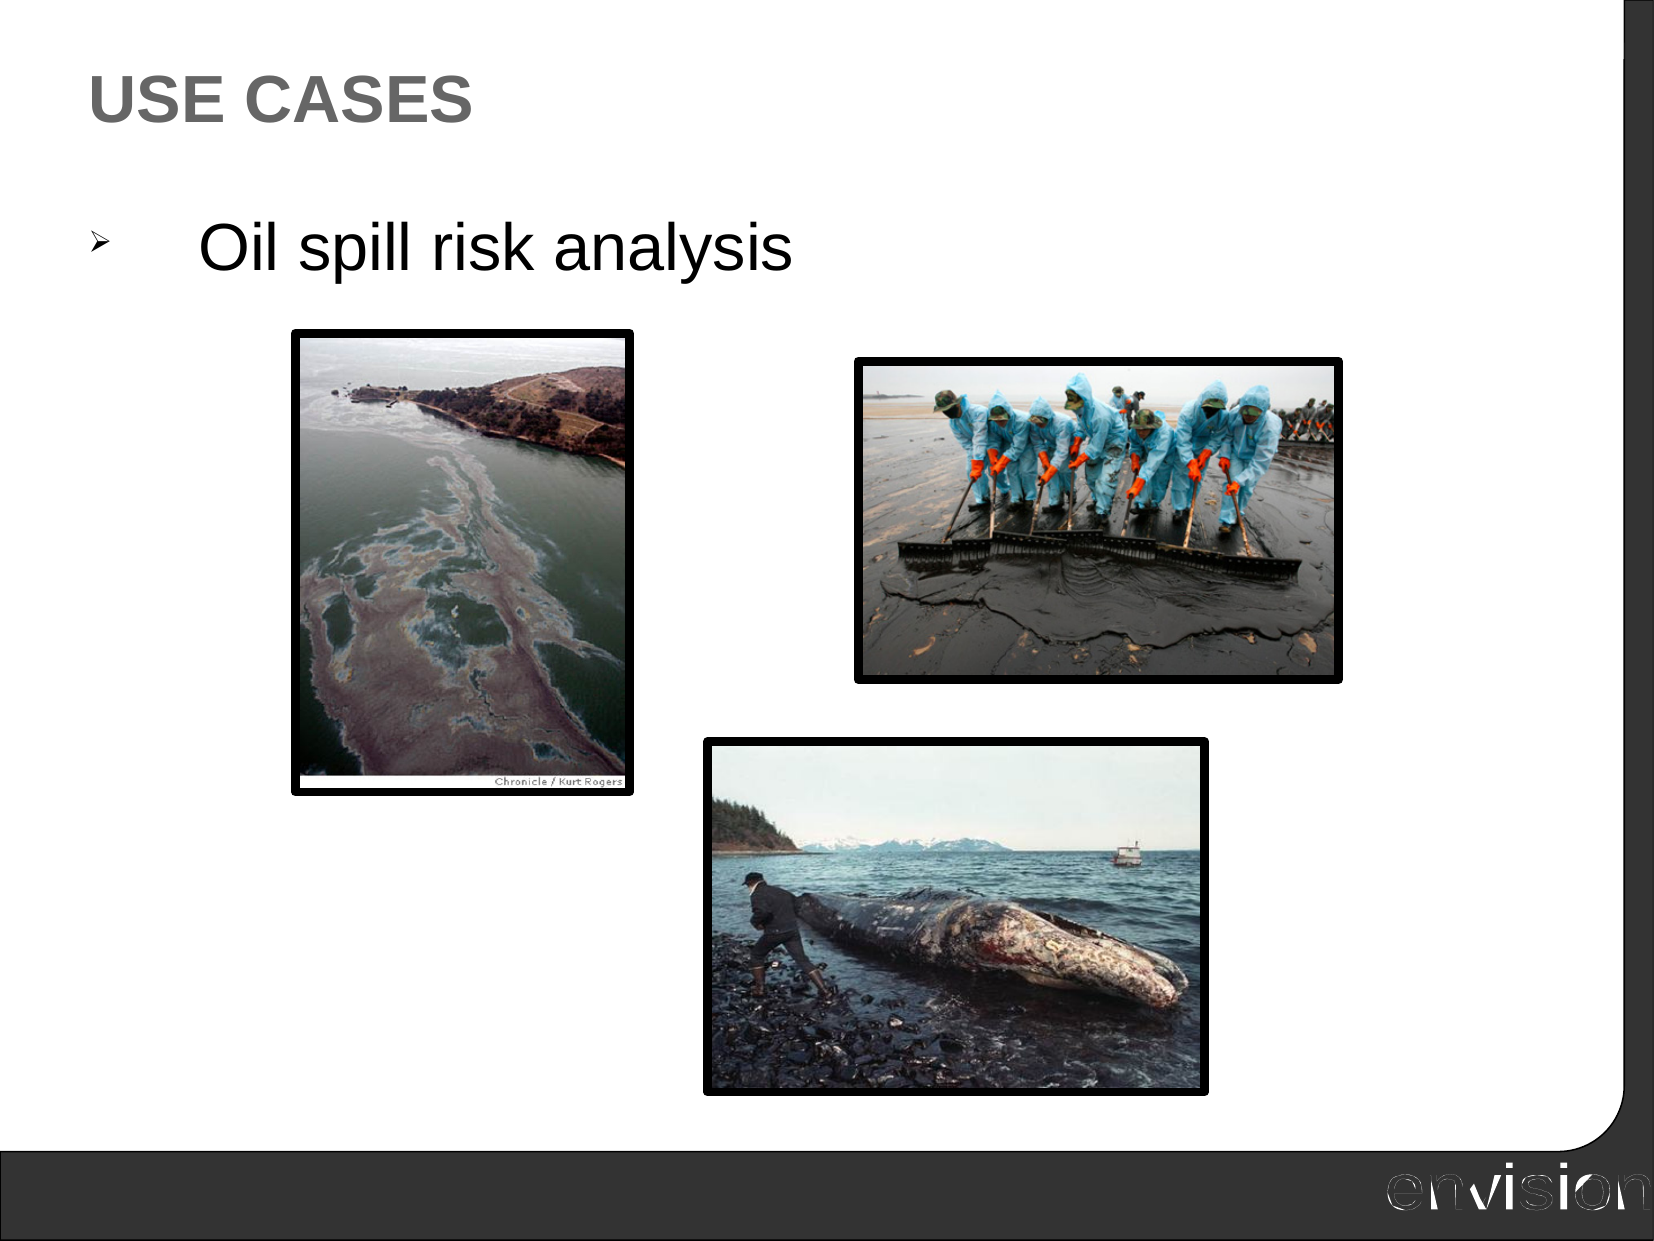

# USE CASES
Oil spill risk analysis